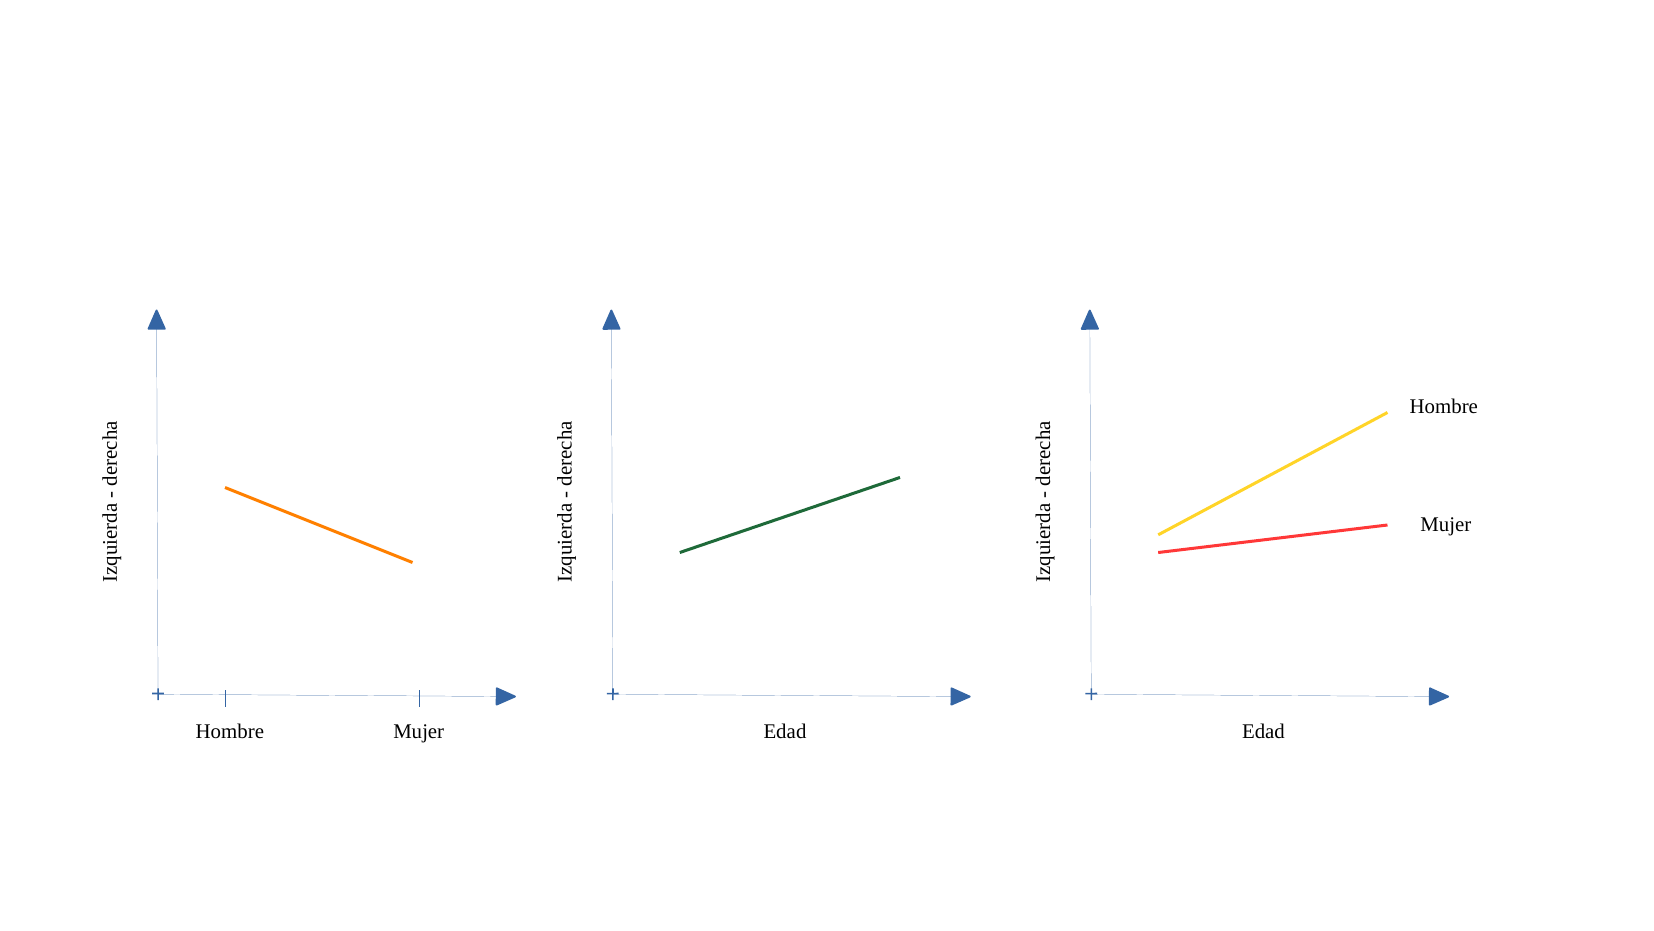

Hombre
Izquierda - derecha
Izquierda - derecha
Izquierda - derecha
Mujer
Hombre
Mujer
Edad
Edad